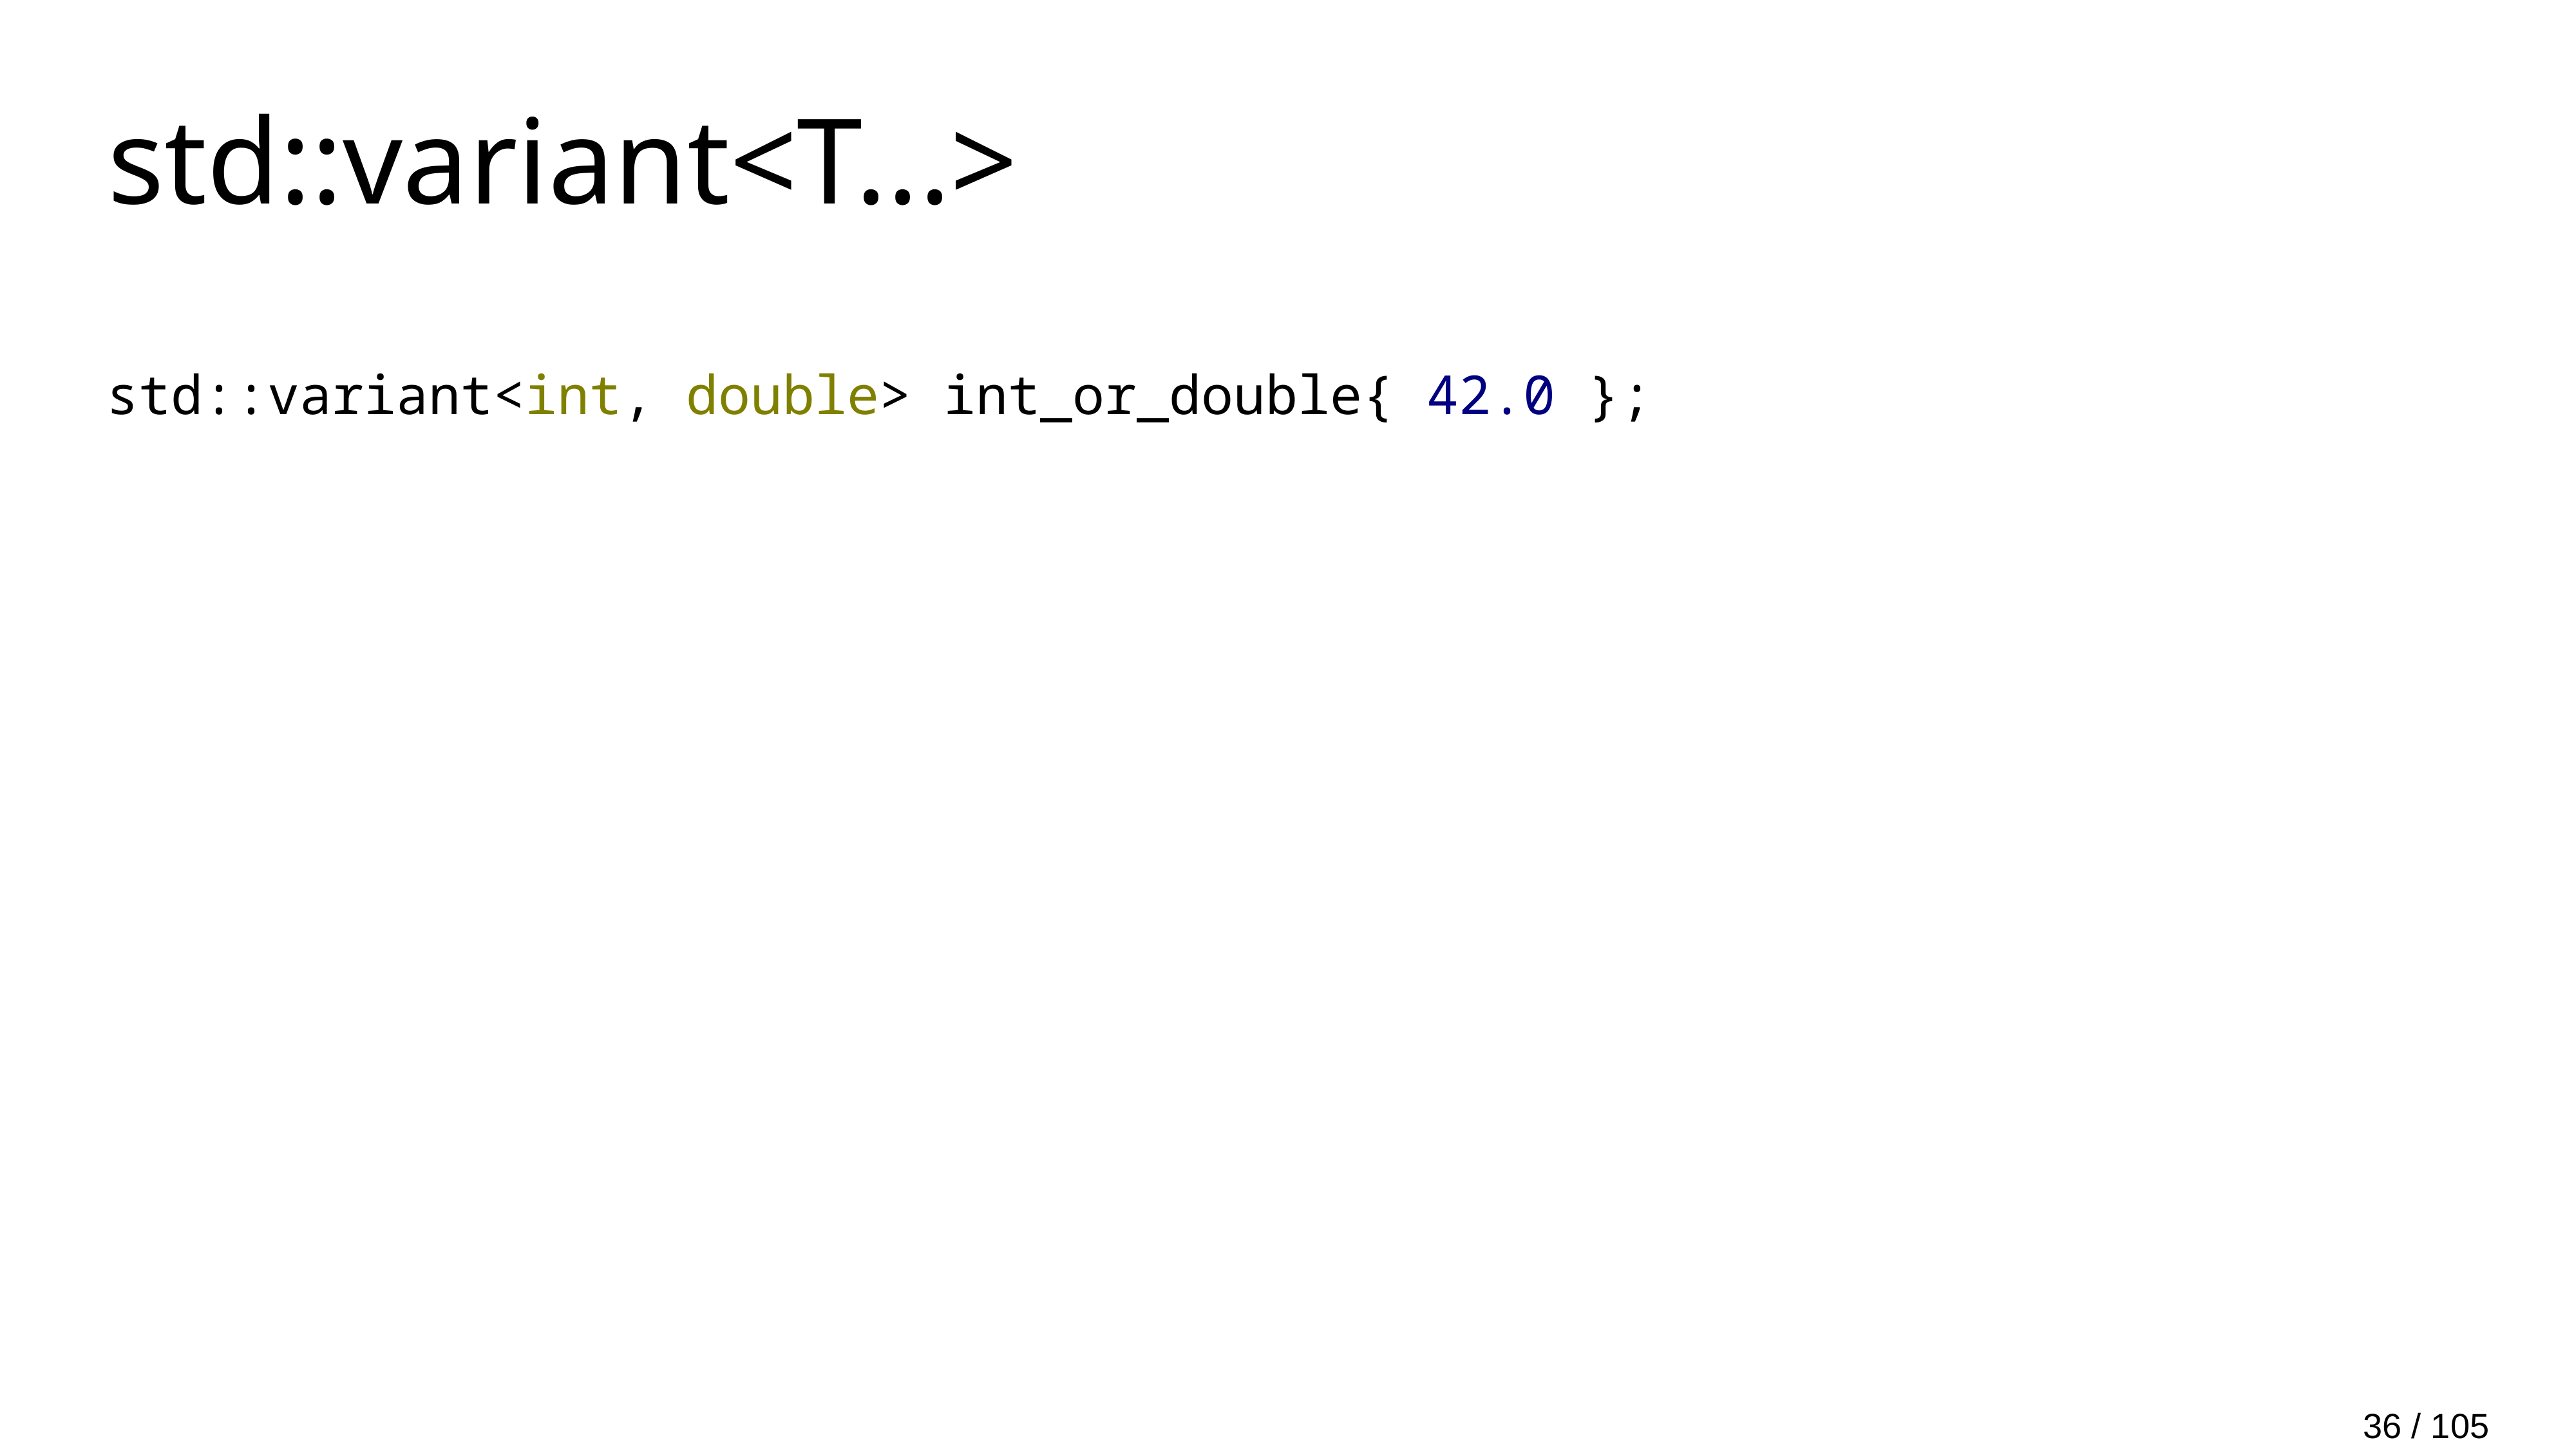

# std::variant<T...>
std::variant<int, double> int_or_double{ 42.0 };